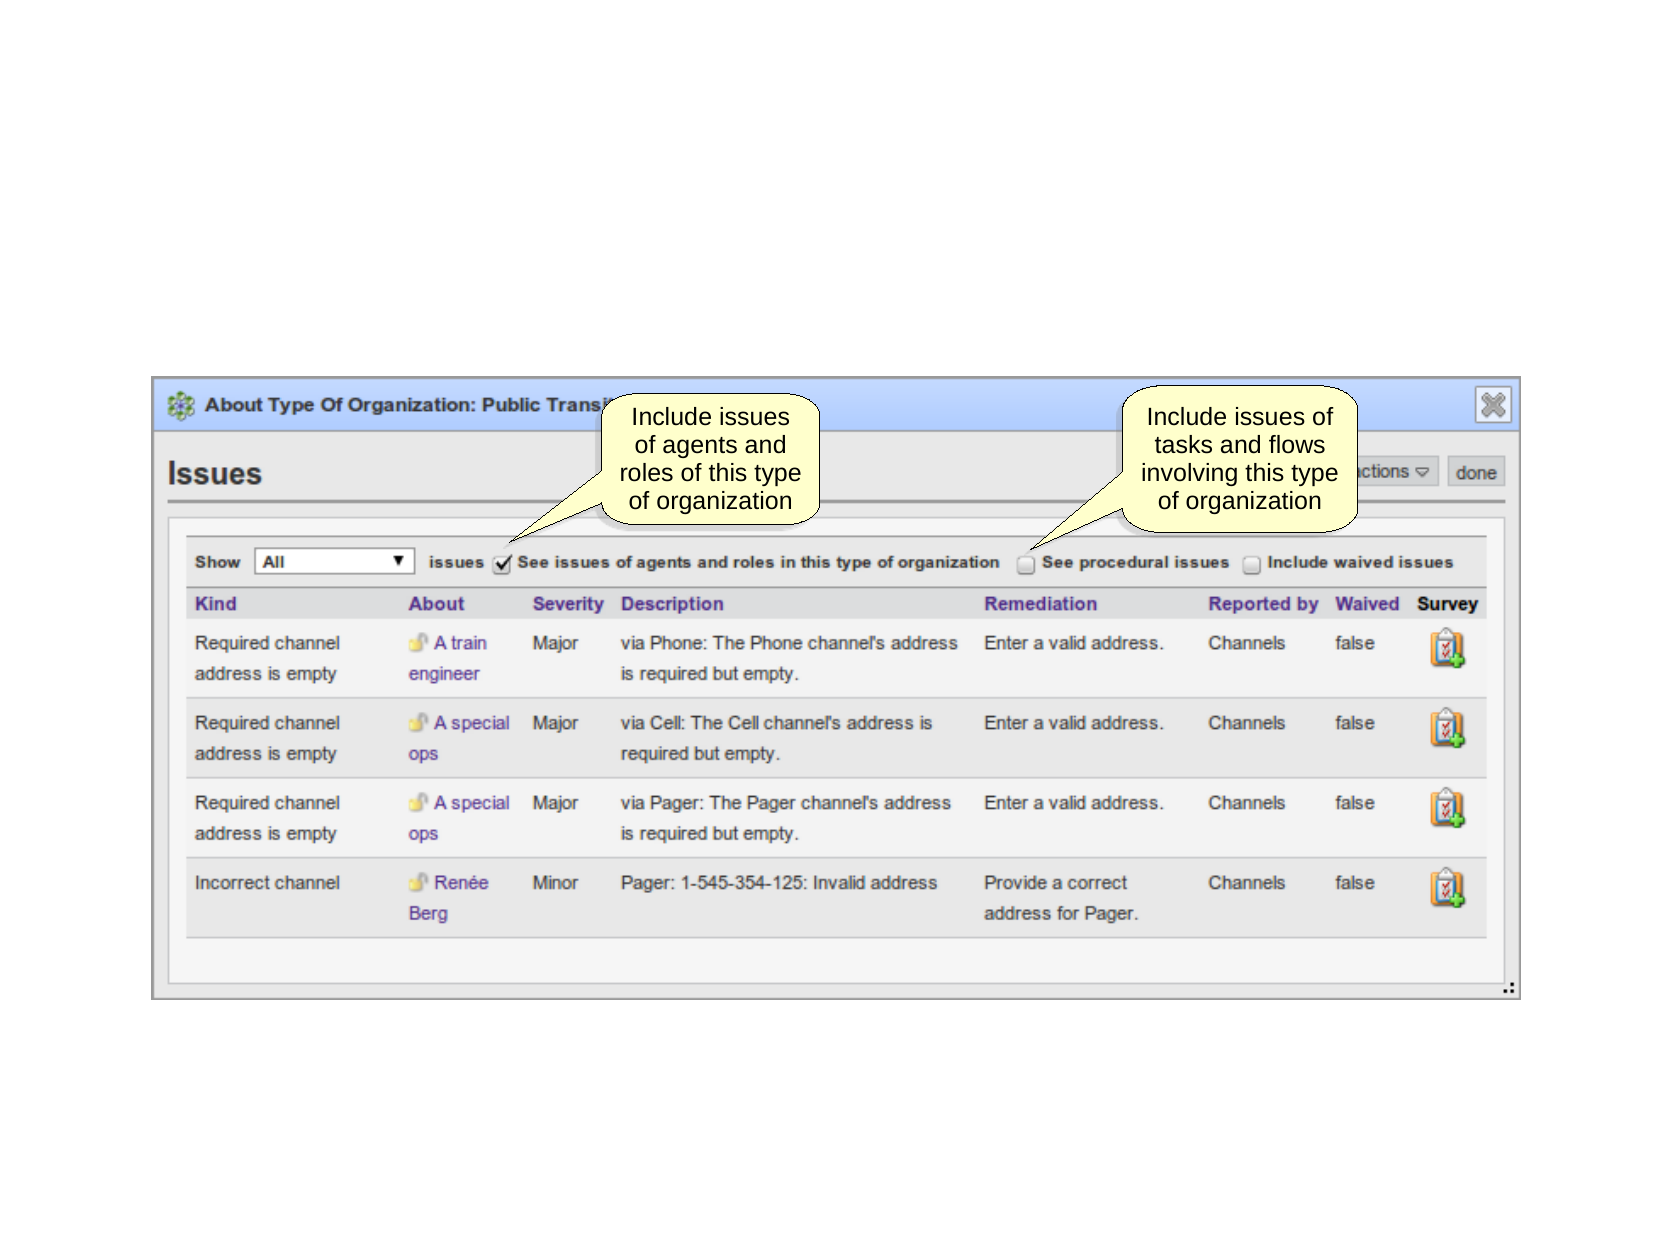

Include issues of tasks and flows involving this type of organization
Include issues of agents and roles of this type of organization